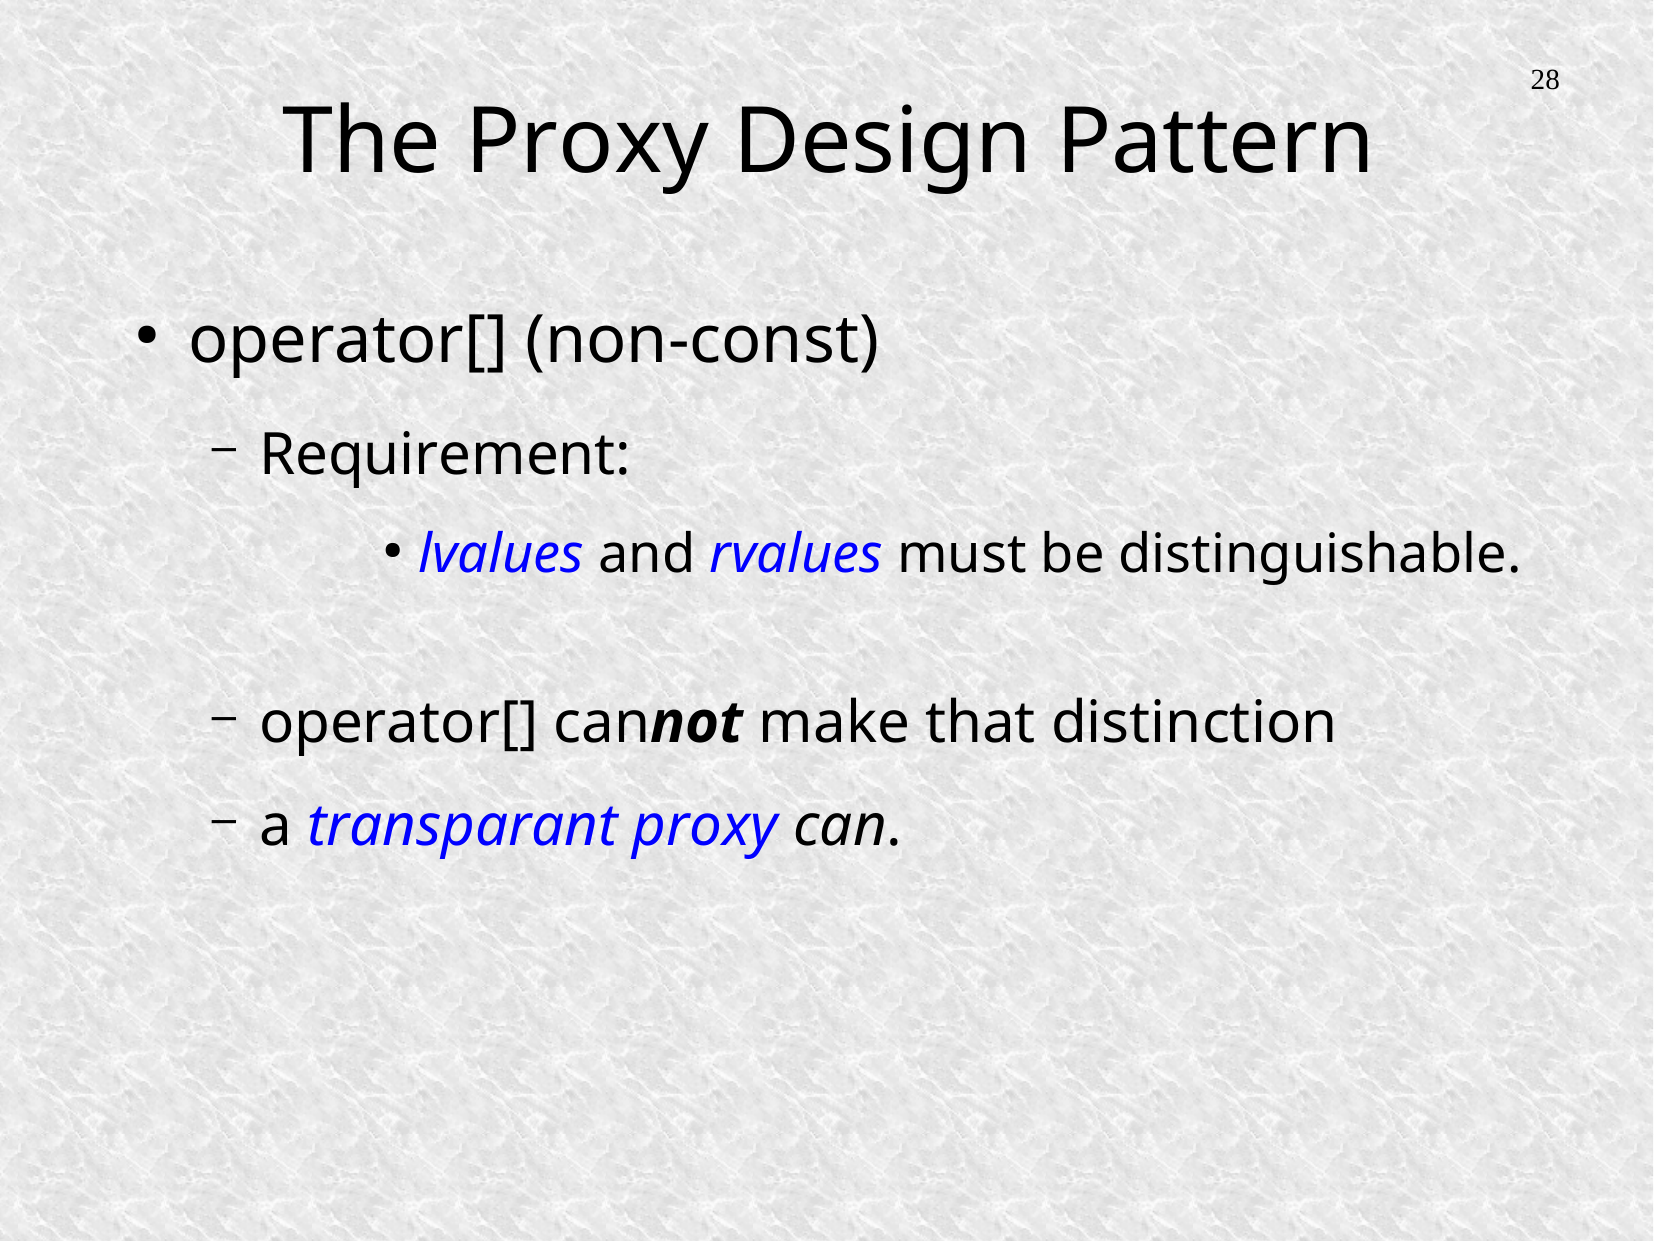

# The Proxy Design Pattern
28
operator[] (non-const)
Requirement:
lvalues and rvalues must be distinguishable.
operator[] cannot make that distinction
a transparant proxy can.